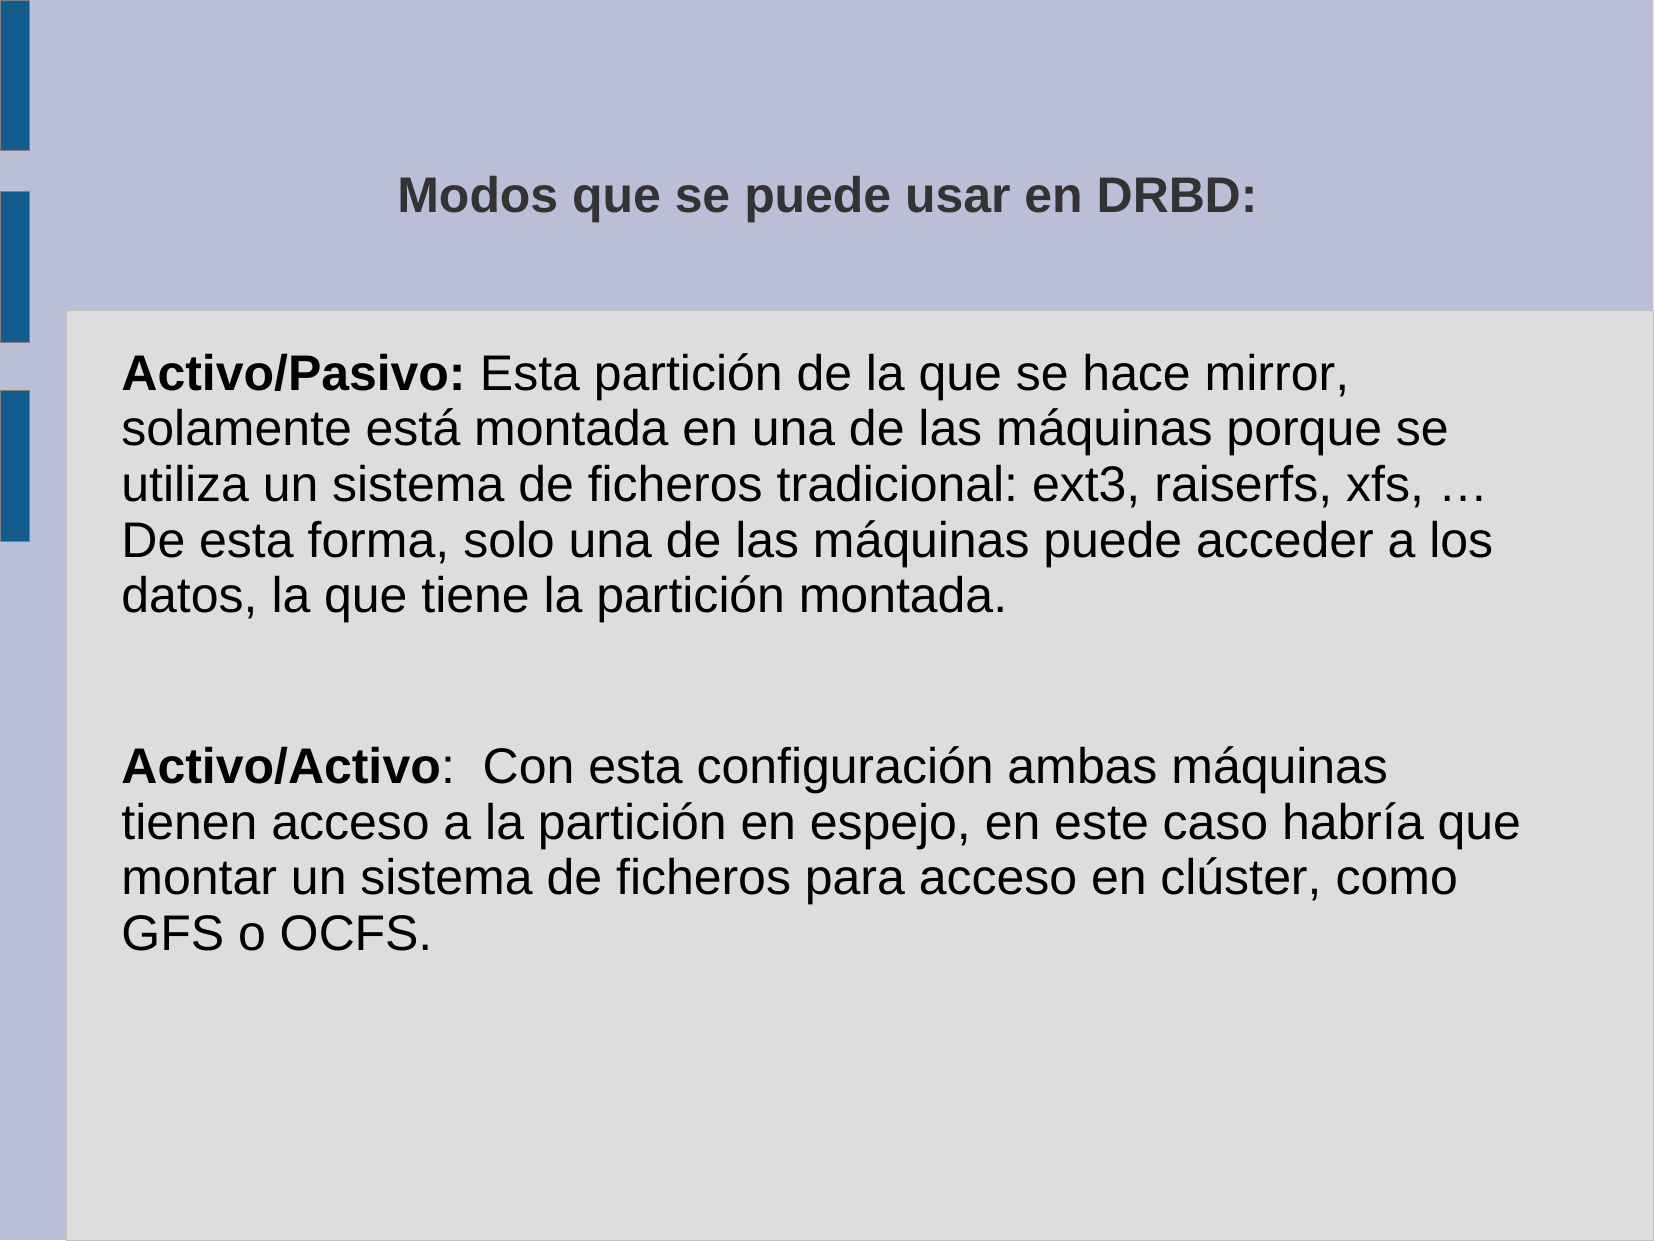

# Modos que se puede usar en DRBD:
Activo/Pasivo: Esta partición de la que se hace mirror, solamente está montada en una de las máquinas porque se utiliza un sistema de ficheros tradicional: ext3, raiserfs, xfs, … De esta forma, solo una de las máquinas puede acceder a los datos, la que tiene la partición montada.
Activo/Activo: Con esta configuración ambas máquinas tienen acceso a la partición en espejo, en este caso habría que montar un sistema de ficheros para acceso en clúster, como GFS o OCFS.